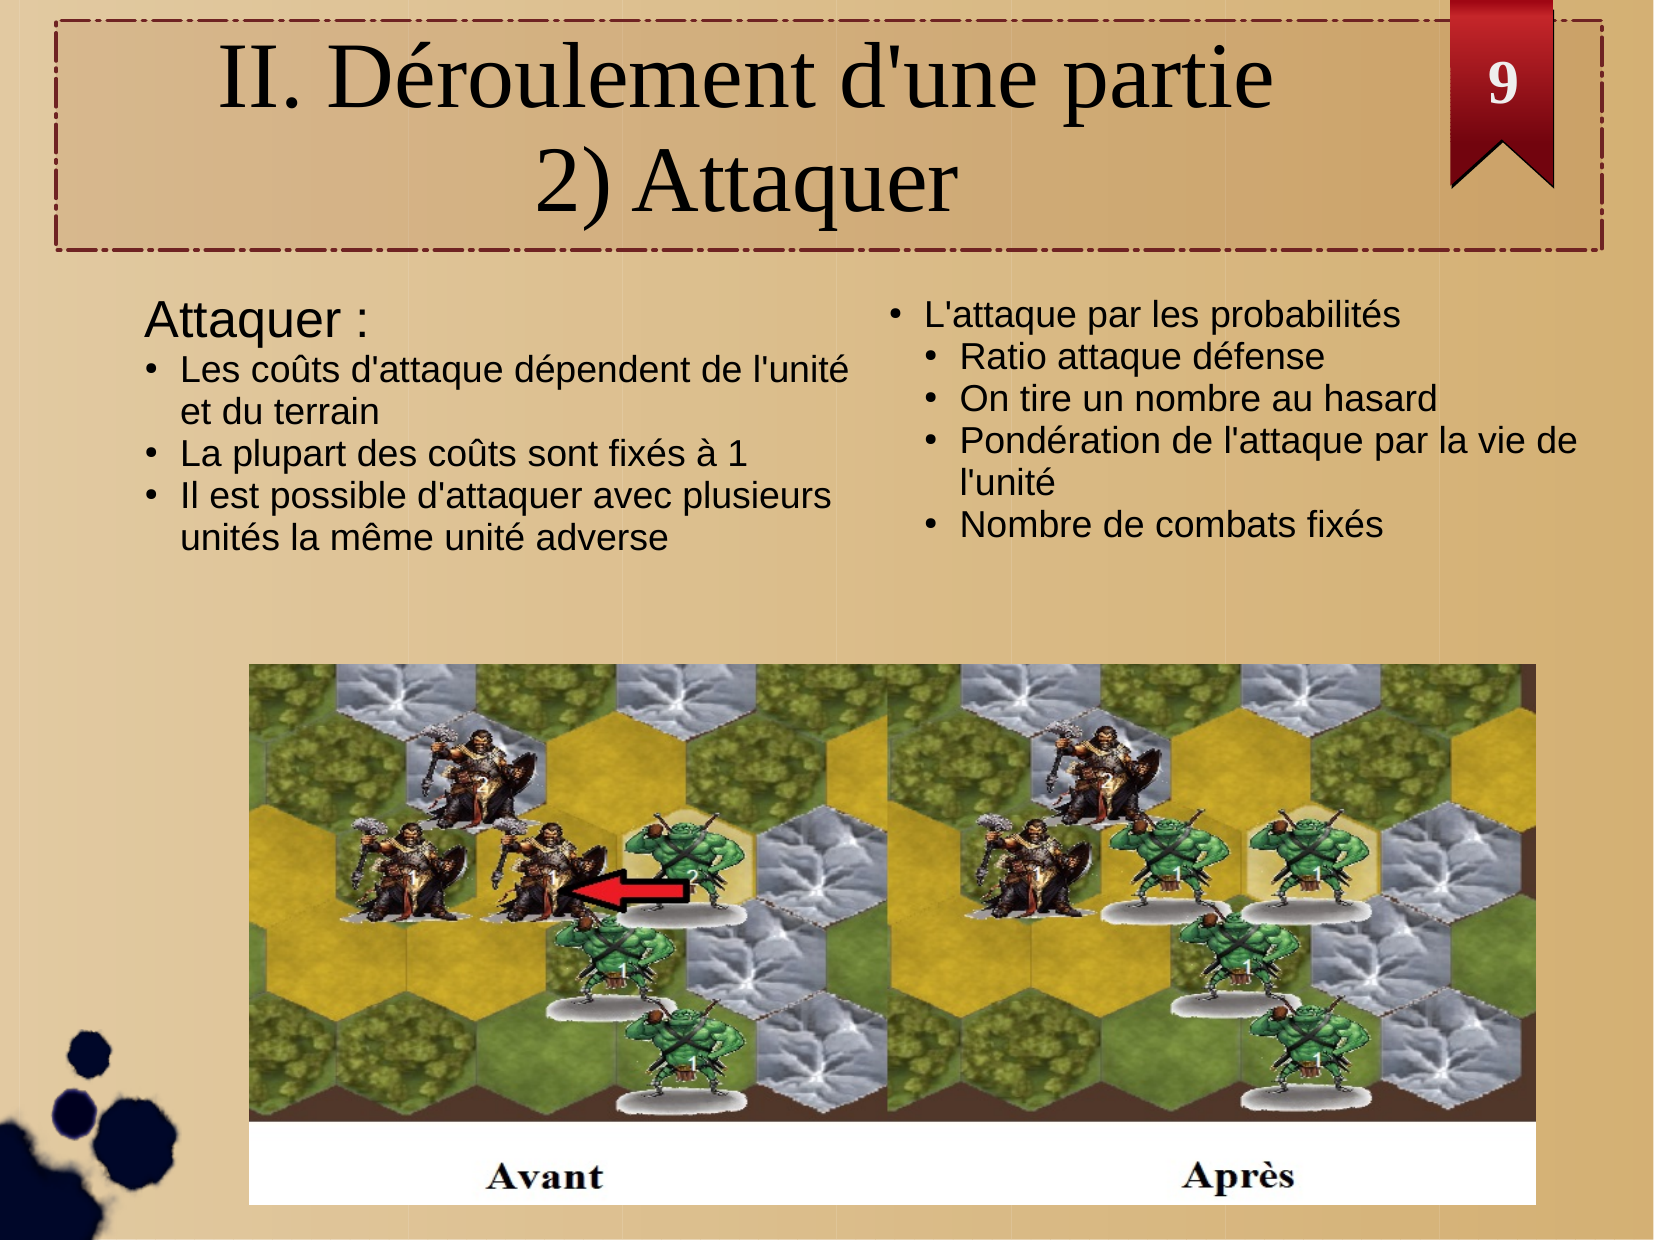

# II. Déroulement d'une partie 2) Attaquer
9
Attaquer :
Les coûts d'attaque dépendent de l'unité et du terrain
La plupart des coûts sont fixés à 1
Il est possible d'attaquer avec plusieurs unités la même unité adverse
L'attaque par les probabilités
Ratio attaque défense
On tire un nombre au hasard
Pondération de l'attaque par la vie de l'unité
Nombre de combats fixés